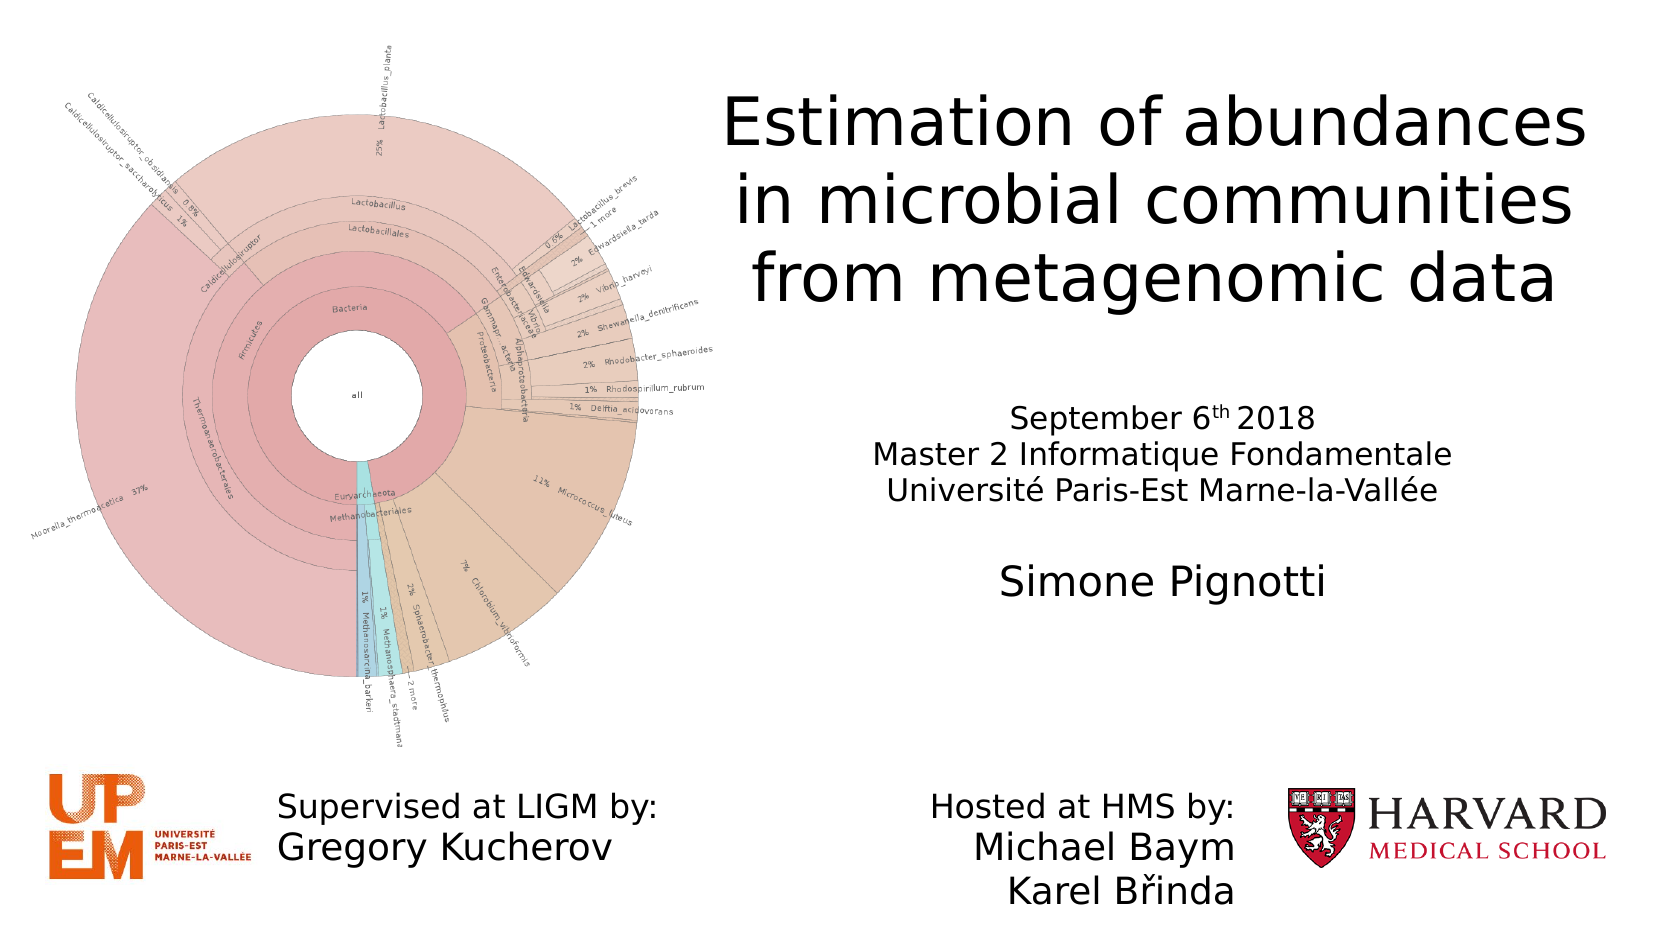

# Estimation of abundances in microbial communities from metagenomic data
September 6th 2018
Master 2 Informatique Fondamentale
Université Paris-Est Marne-la-Vallée
Simone Pignotti
Supervised at LIGM by:
Gregory Kucherov
Hosted at HMS by:
Michael Baym
Karel Břinda